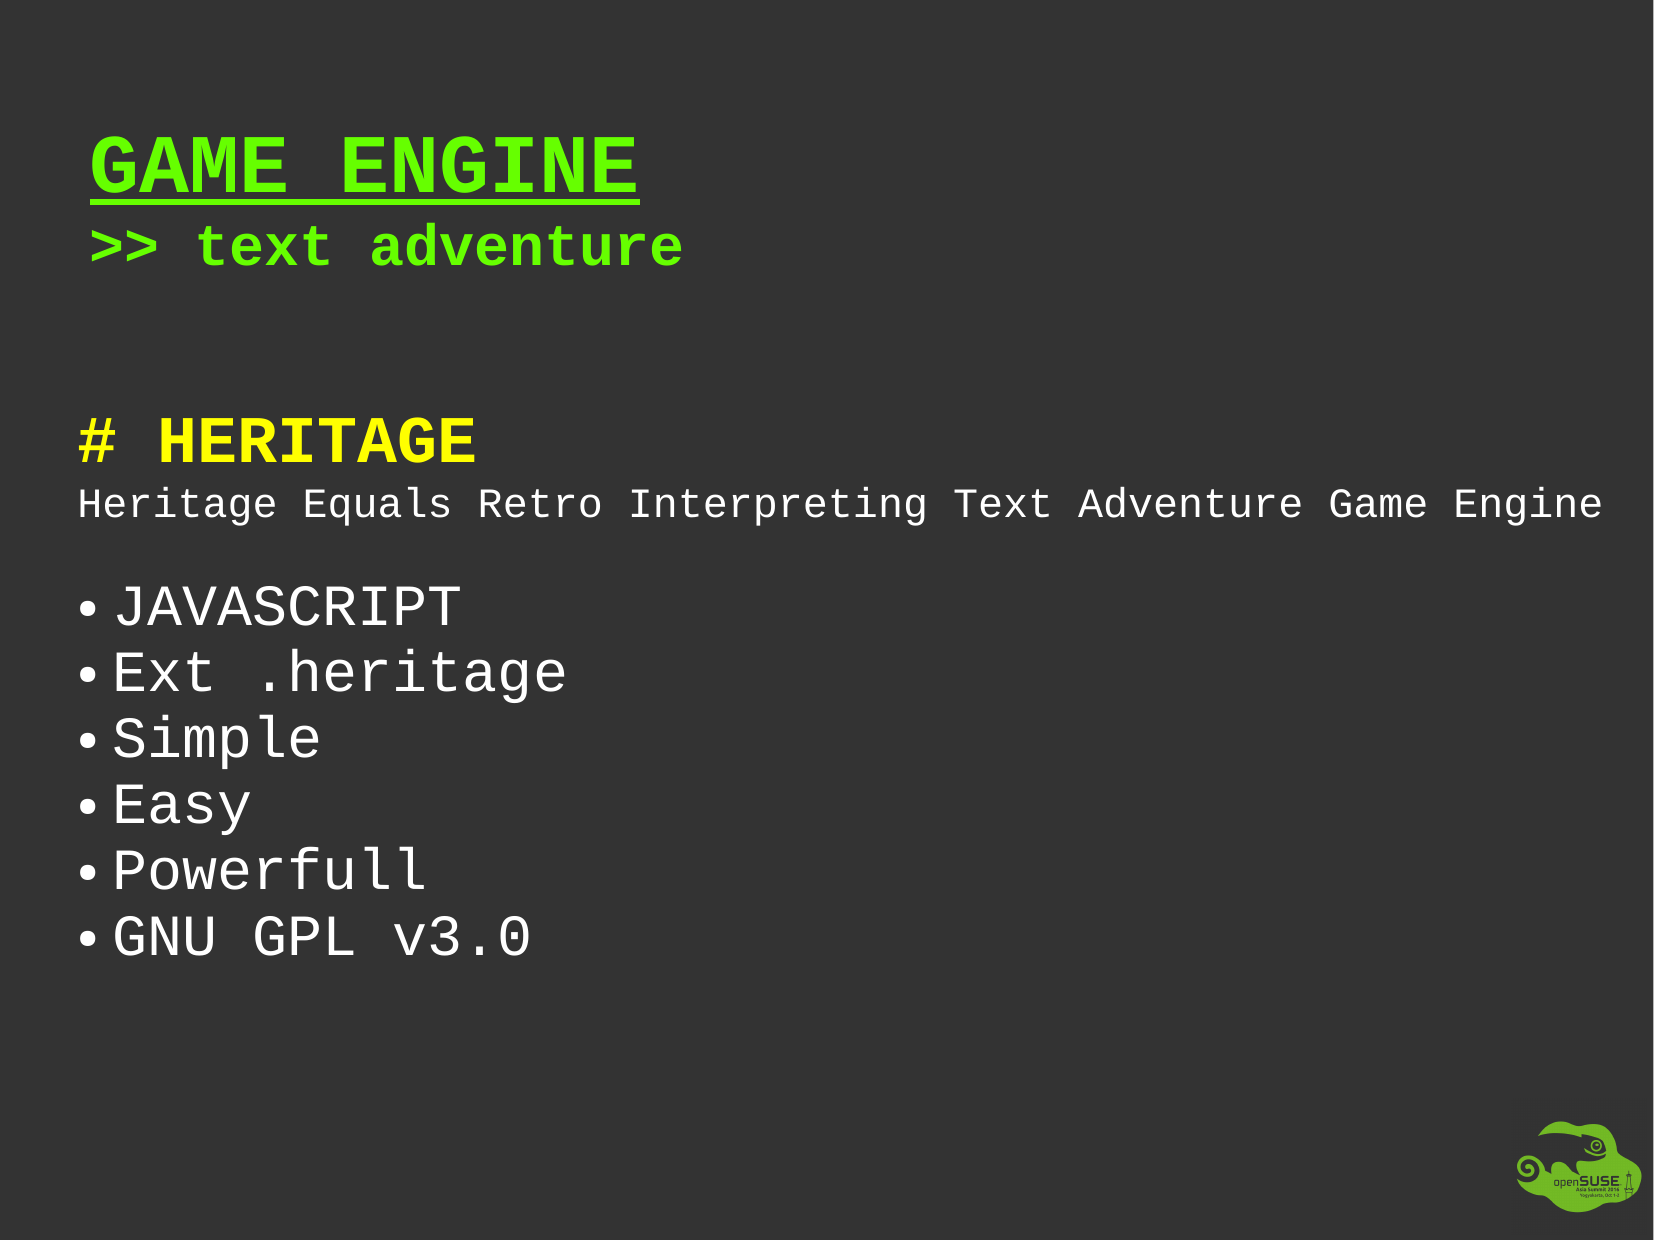

GAME ENGINE
>> text adventure
# HERITAGE Heritage Equals Retro Interpreting Text Adventure Game Engine
JAVASCRIPT
Ext .heritage
Simple
Easy
Powerfull
GNU GPL v3.0